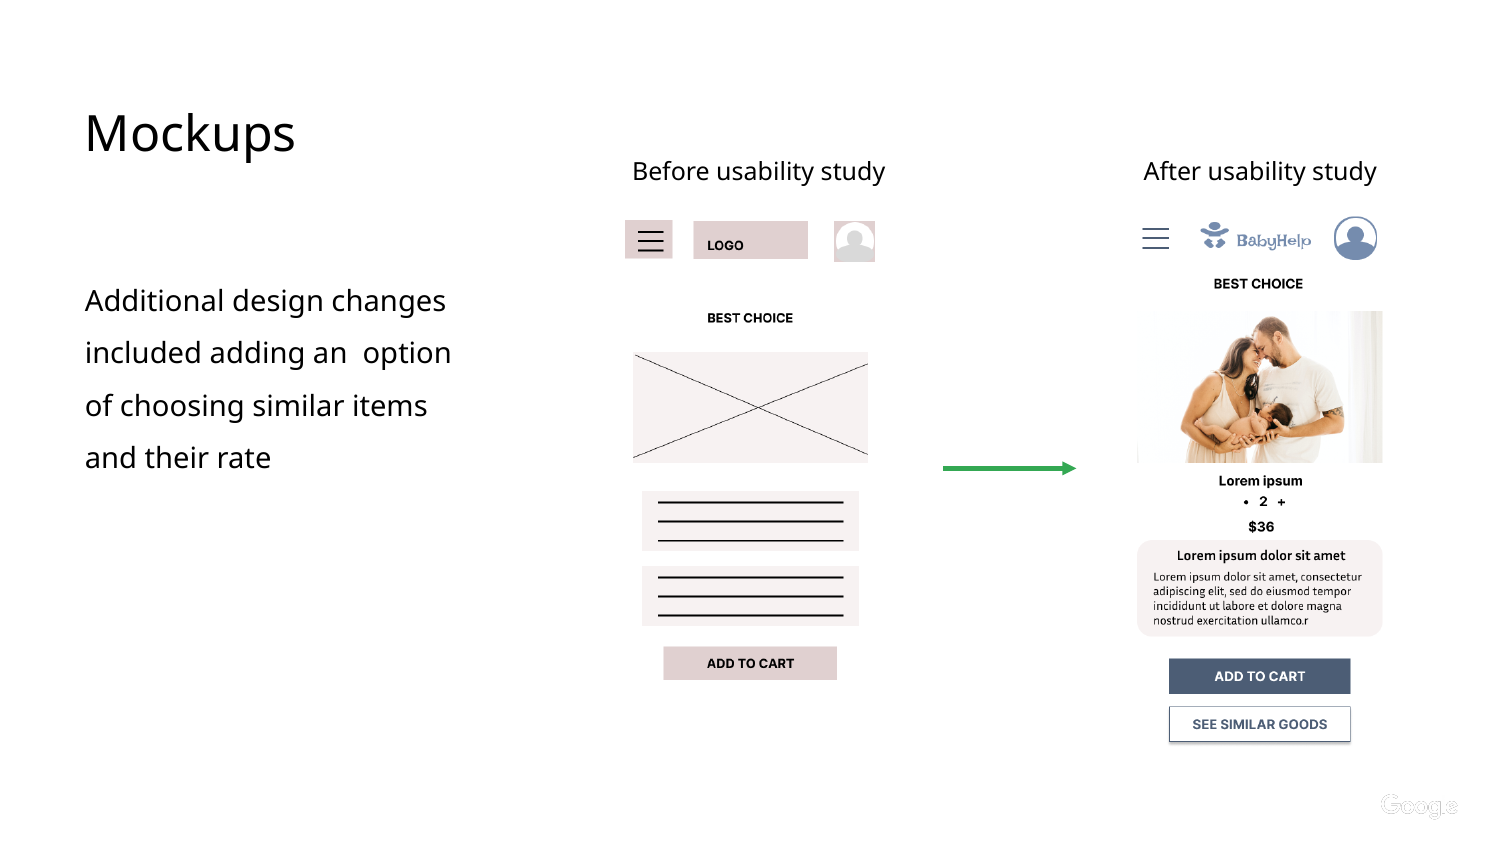

Mockups
Before usability study
After usability study
Additional design changes included adding an option of choosing similar items and their rate
Mockup 2 before
Mockup 2 after